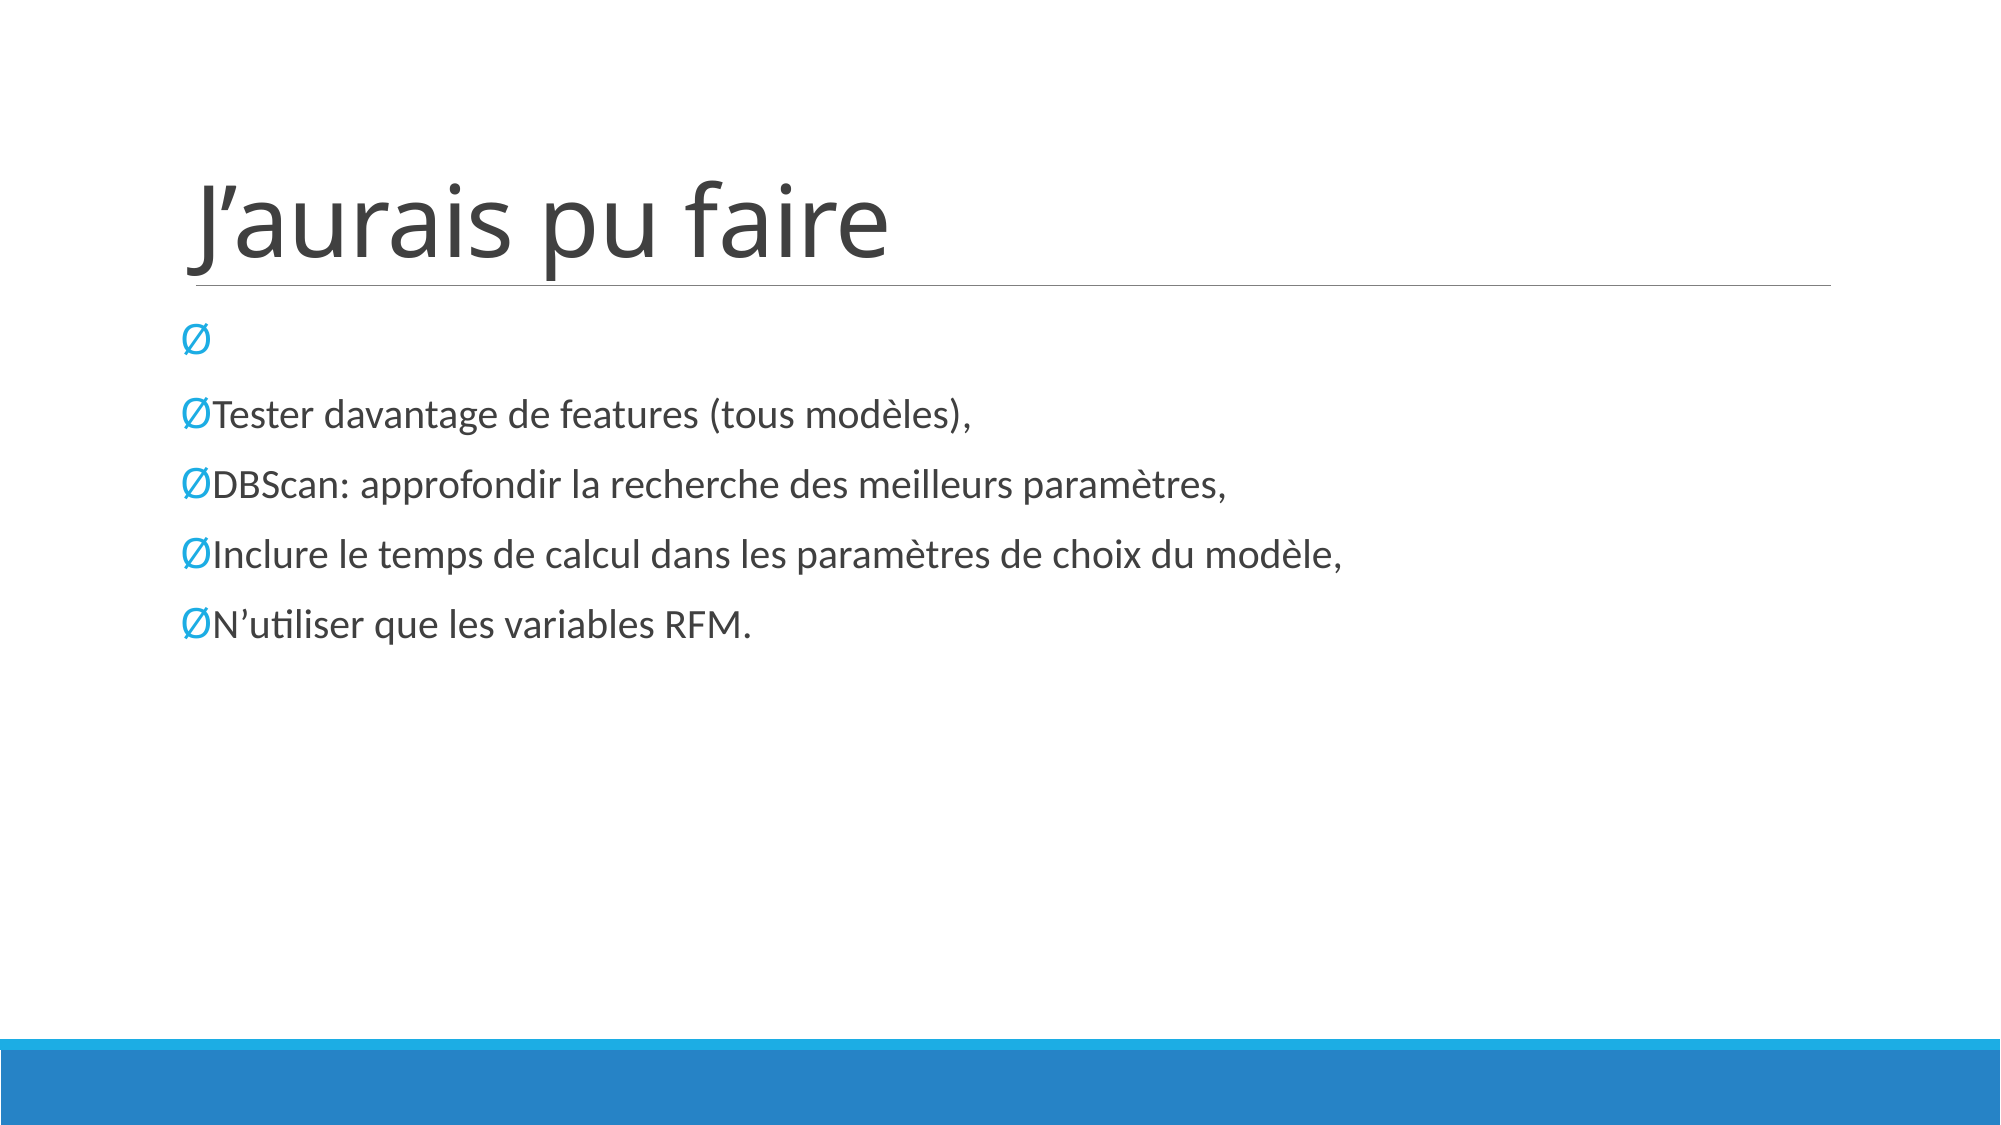

# J’aurais pu faire
Tester davantage de features (tous modèles),
DBScan: approfondir la recherche des meilleurs paramètres,
Inclure le temps de calcul dans les paramètres de choix du modèle,
N’utiliser que les variables RFM.